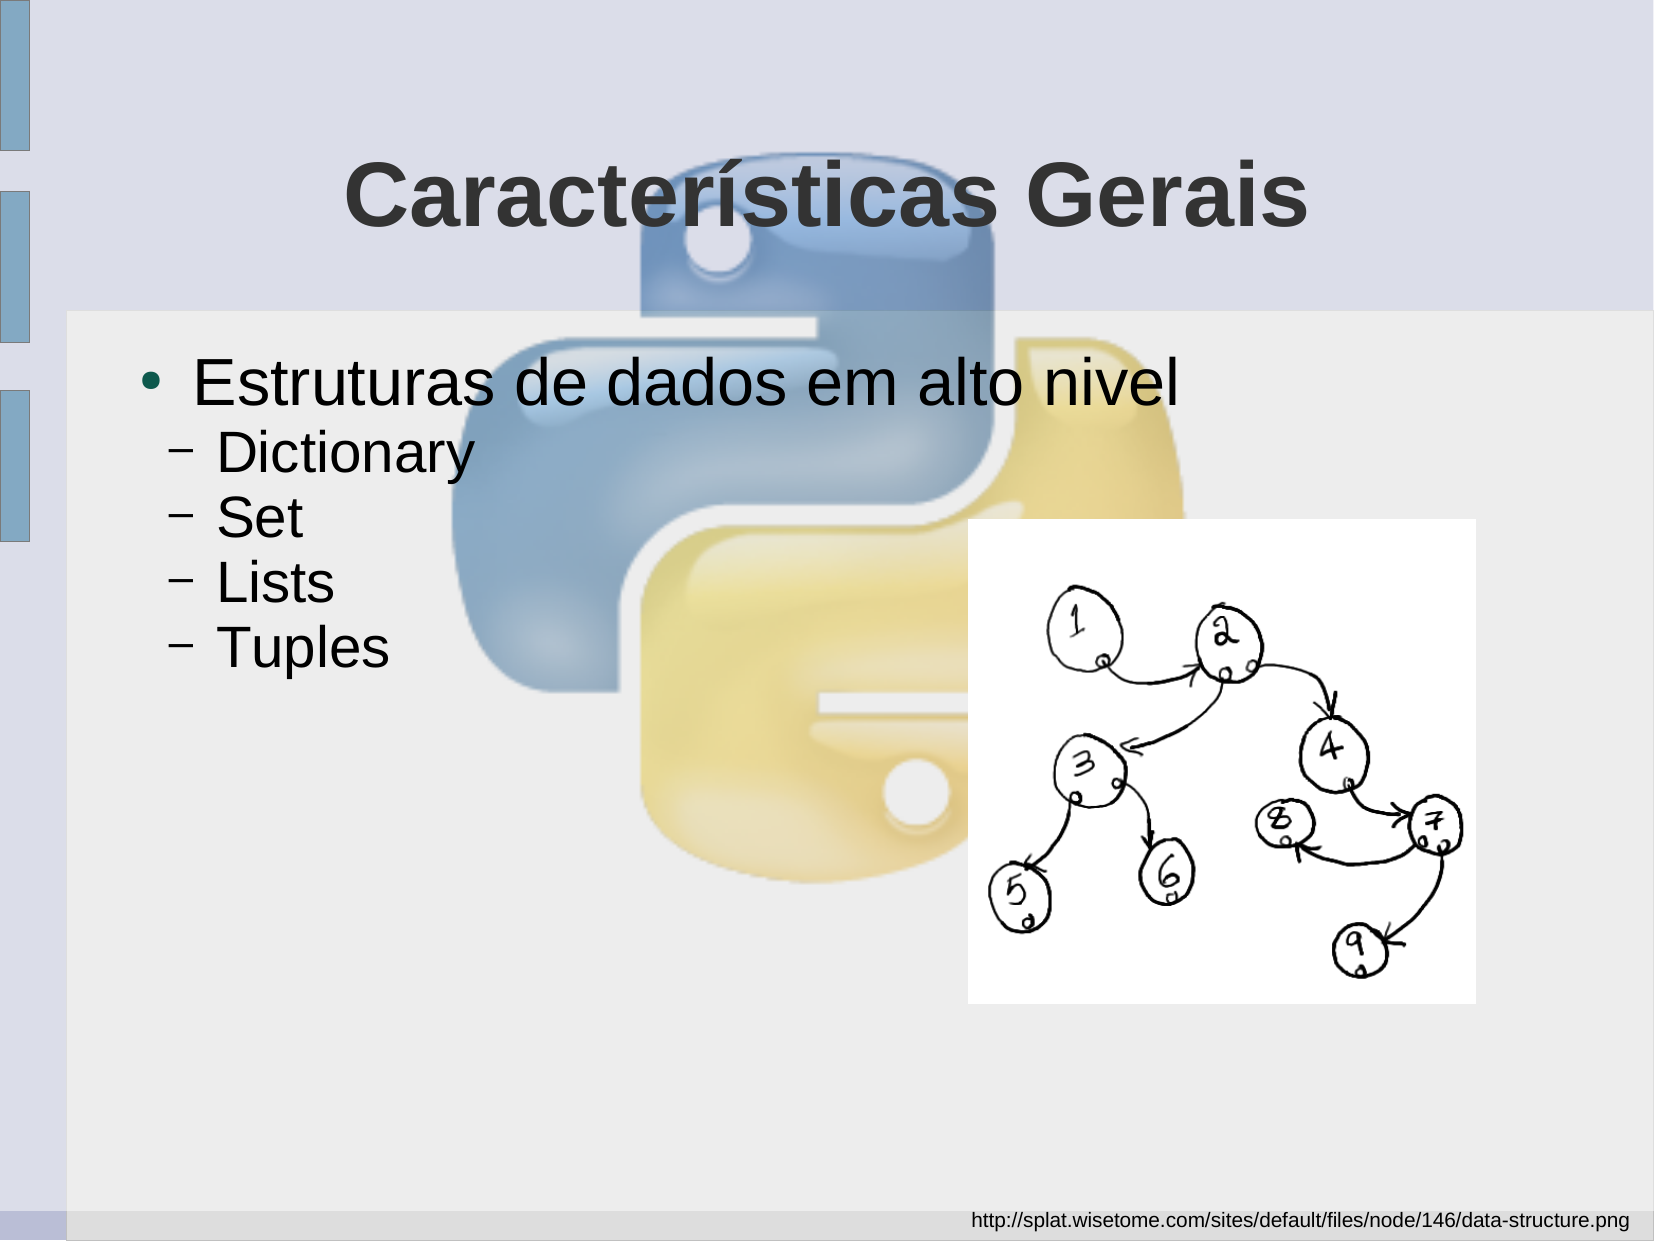

# Características Gerais
Estruturas de dados em alto nivel
Dictionary
Set
Lists
Tuples
http://splat.wisetome.com/sites/default/files/node/146/data-structure.png